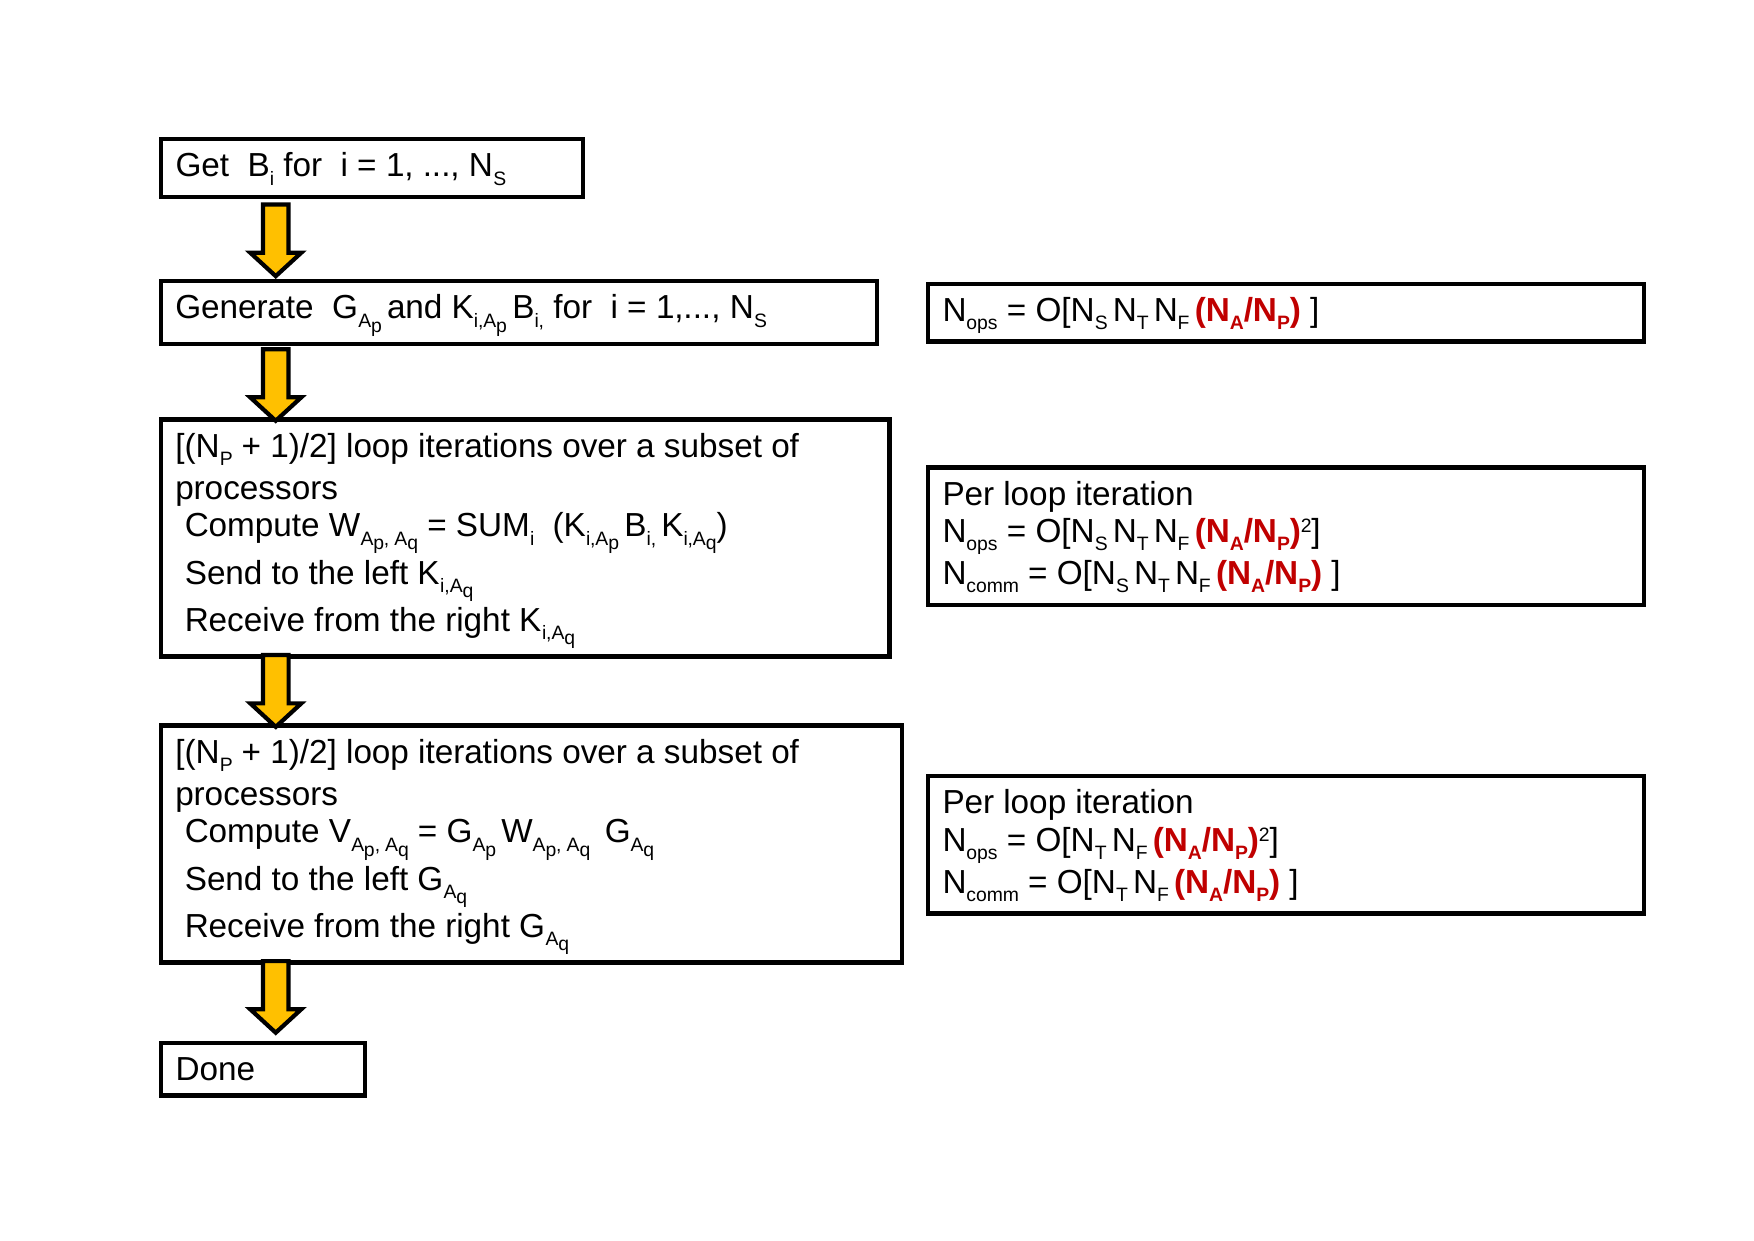

Get Bi for i = 1, ..., NS
Generate GAp and Ki,Ap Bi, for i = 1,..., NS
Nops = O[NS NT NF (NA/NP) ]
[(NP + 1)/2] loop iterations over a subset of processors
 Compute WAp, Aq = SUMi (Ki,Ap Bi, Ki,Aq)
 Send to the left Ki,Aq
 Receive from the right Ki,Aq
Per loop iteration
Nops = O[NS NT NF (NA/NP)2]
Ncomm = O[NS NT NF (NA/NP) ]
[(NP + 1)/2] loop iterations over a subset of processors
 Compute VAp, Aq = GAp WAp, Aq GAq
 Send to the left GAq
 Receive from the right GAq
Per loop iteration
Nops = O[NT NF (NA/NP)2]
Ncomm = O[NT NF (NA/NP) ]
Done